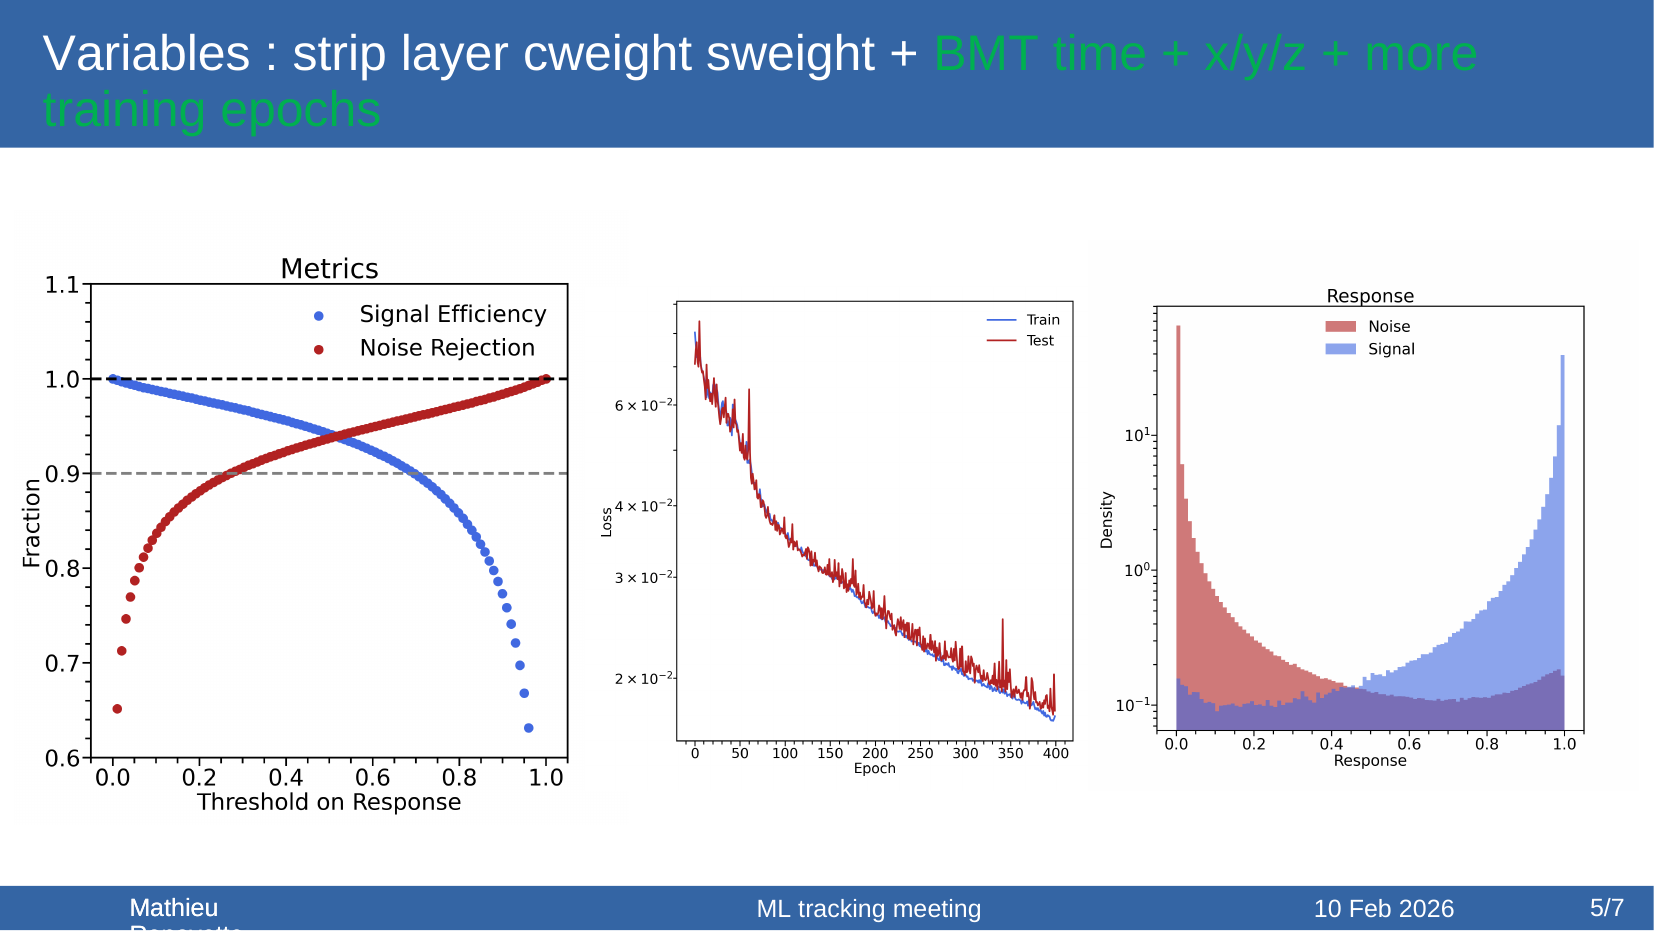

Variables : strip layer cweight sweight + BMT time + x/y/z + more training epochs
Mathieu Ronayette
5/7
Mathieu Ronayette
 ML tracking meeting
10 Feb 2026